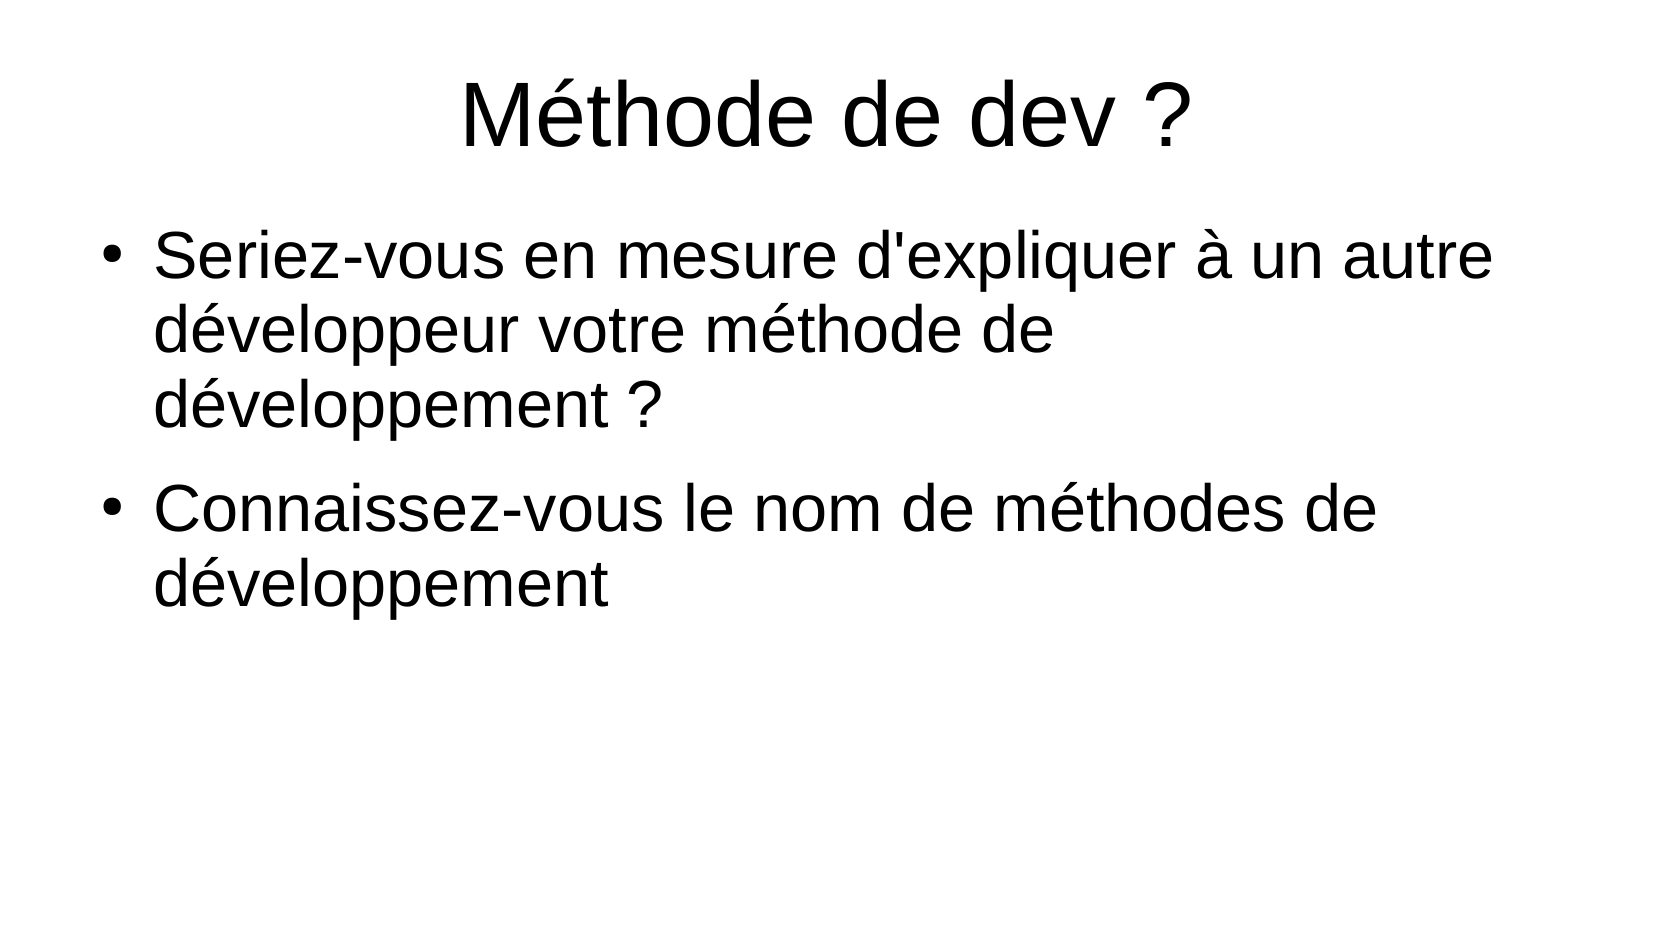

# Méthode de dev ?
Seriez-vous en mesure d'expliquer à un autre développeur votre méthode de développement ?
Connaissez-vous le nom de méthodes de développement